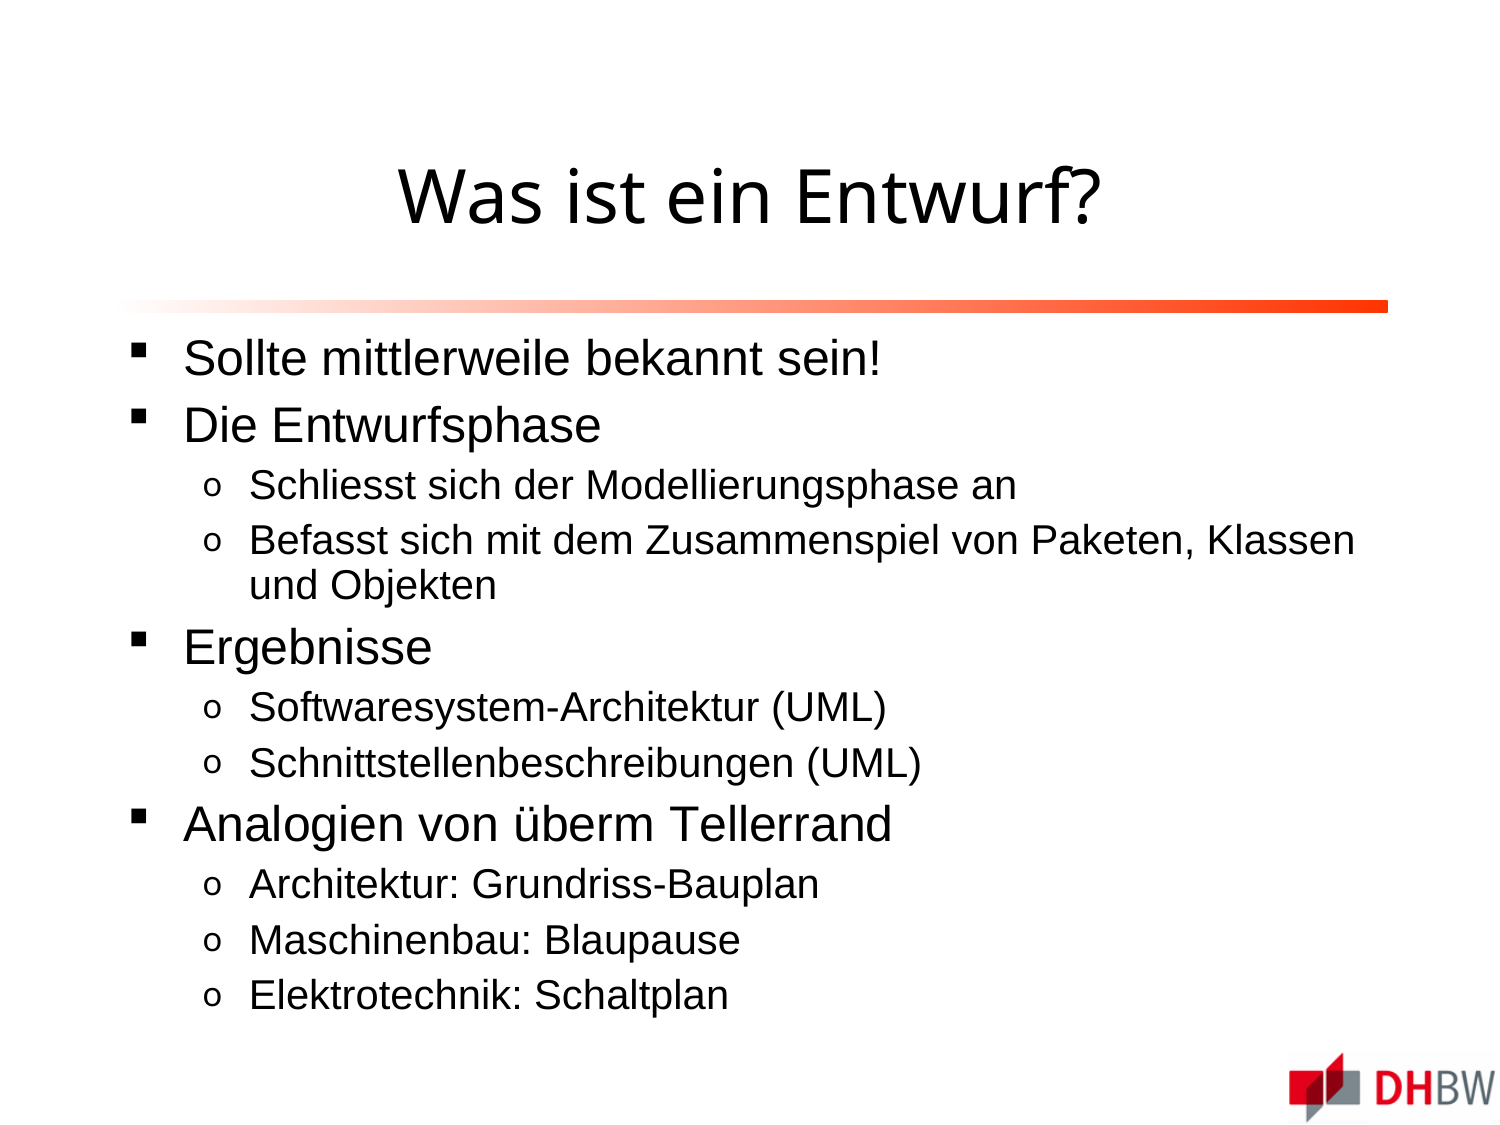

# Was ist ein Entwurf?
Sollte mittlerweile bekannt sein!
Die Entwurfsphase
Schliesst sich der Modellierungsphase an
Befasst sich mit dem Zusammenspiel von Paketen, Klassen und Objekten
Ergebnisse
Softwaresystem-Architektur (UML)
Schnittstellenbeschreibungen (UML)
Analogien von überm Tellerrand
Architektur: Grundriss-Bauplan
Maschinenbau: Blaupause
Elektrotechnik: Schaltplan